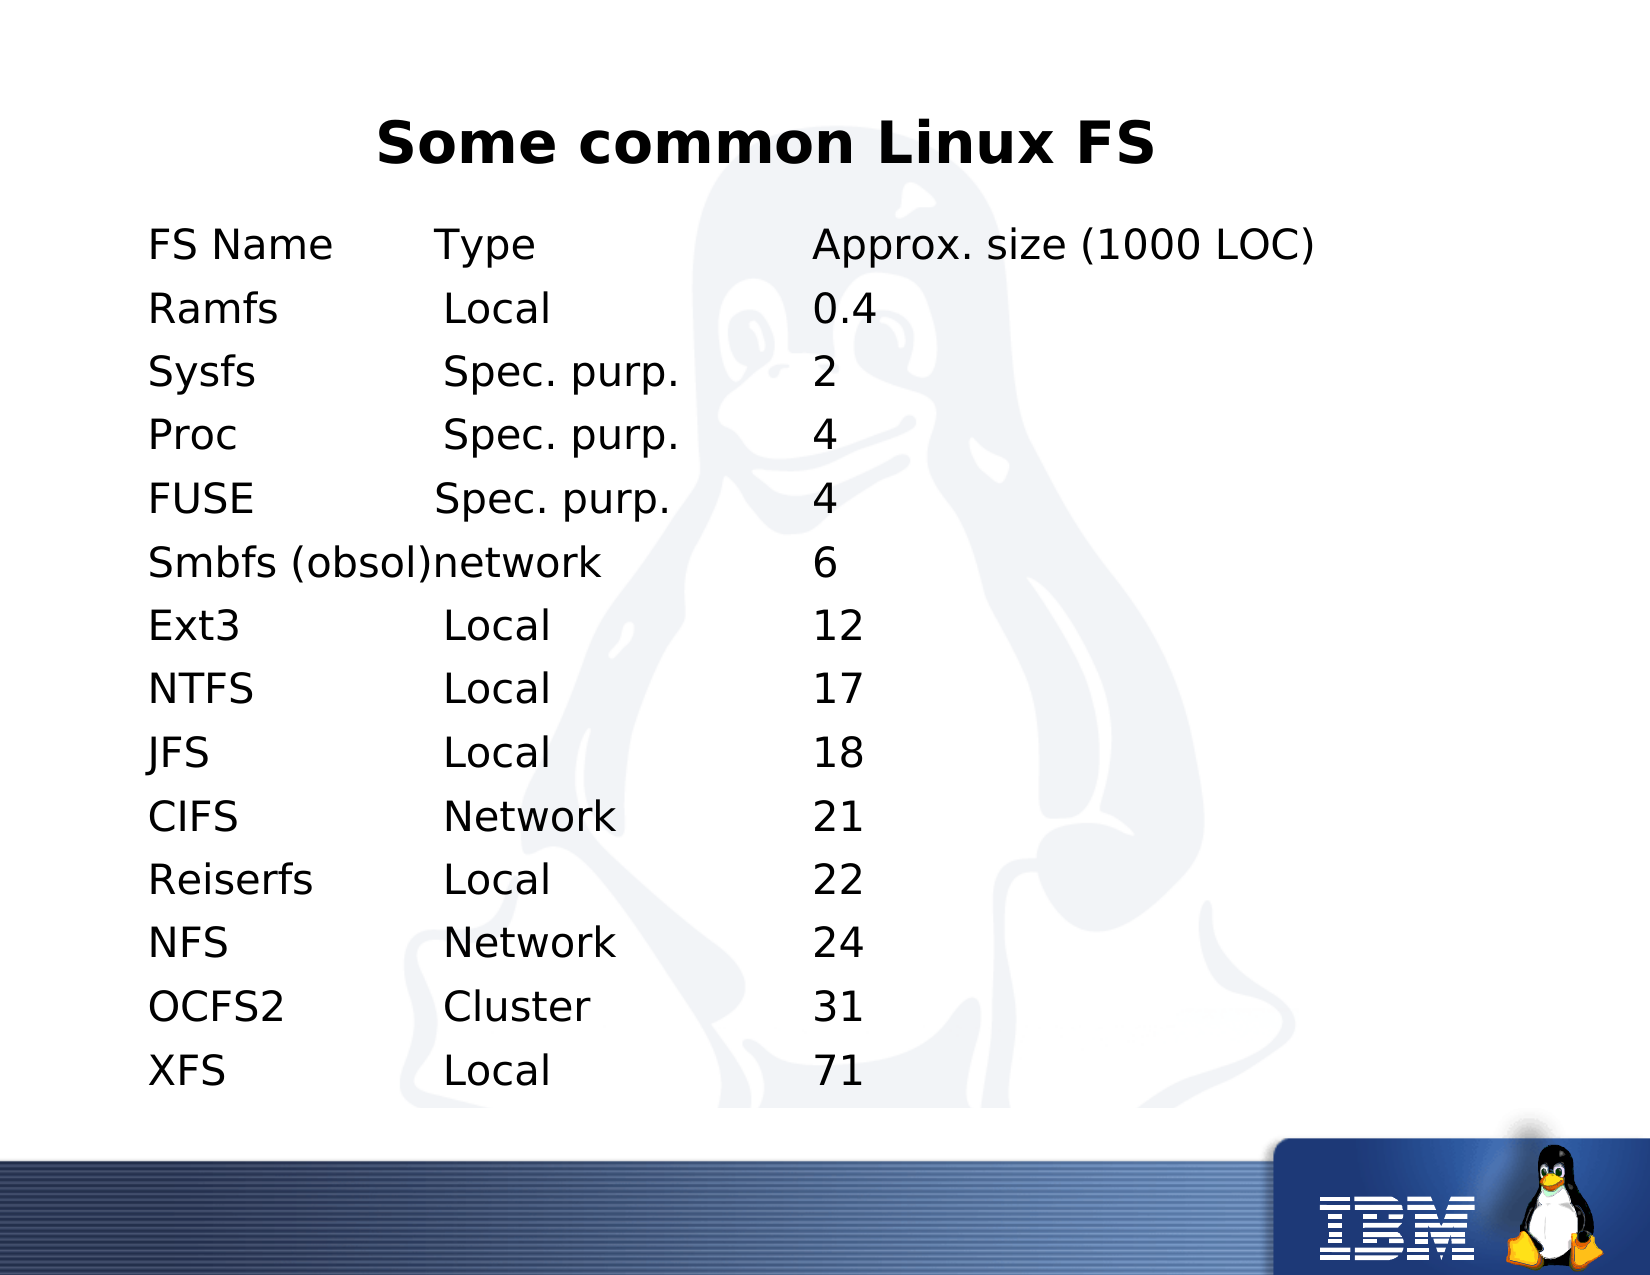

# Some common Linux FS
FS Name 	 Type 			Approx. size (1000 LOC)
Ramfs 	Local 	0.4
Sysfs 		Spec. purp. 	2
Proc 		Spec. purp. 	4
FUSE 	 Spec. purp. 	4
Smbfs (obsol)network 	6
Ext3 		Local 	12
NTFS 	Local 	17
JFS 		Local 	18
CIFS 		Network 	21
Reiserfs 	Local 	22
NFS 		Network 	24
OCFS2 	Cluster 	31
XFS 		Local 	71